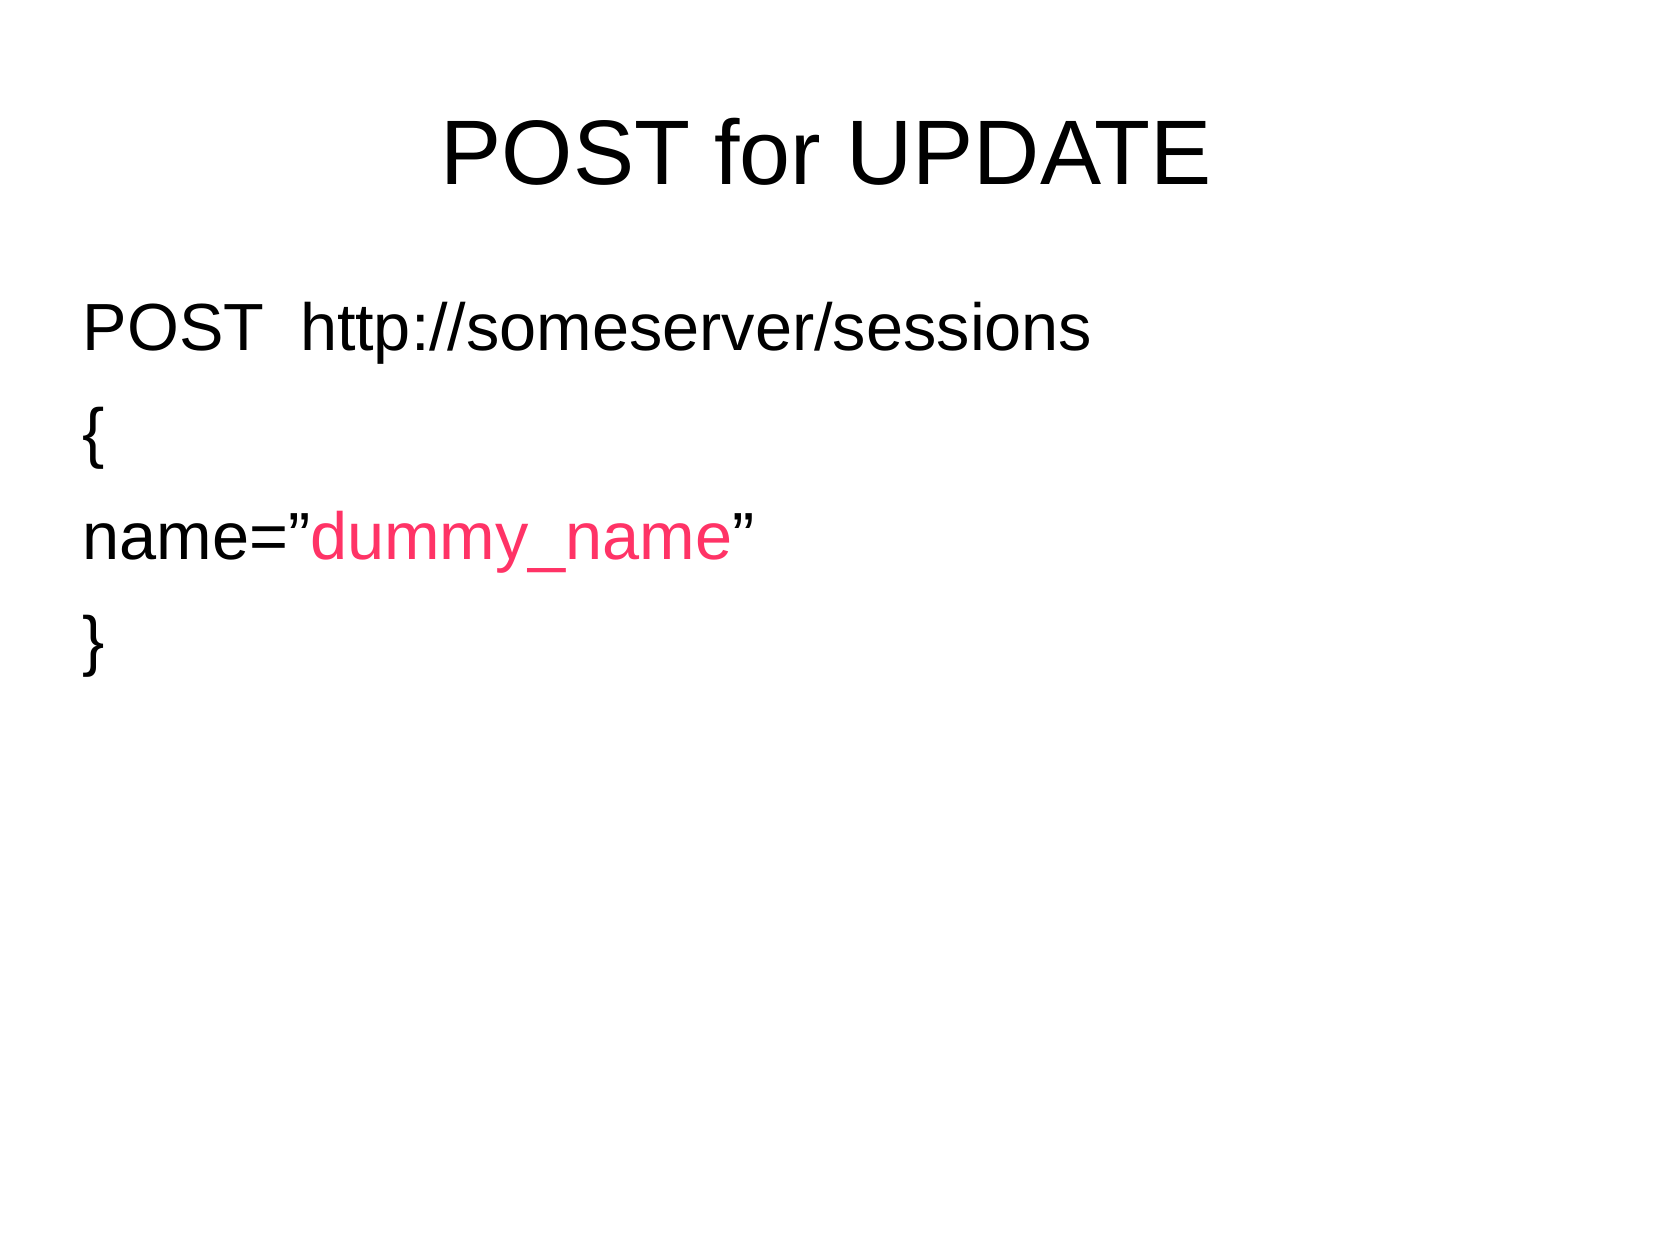

# POST for UPDATE
POST http://someserver/sessions
{
name=”dummy_name”
}